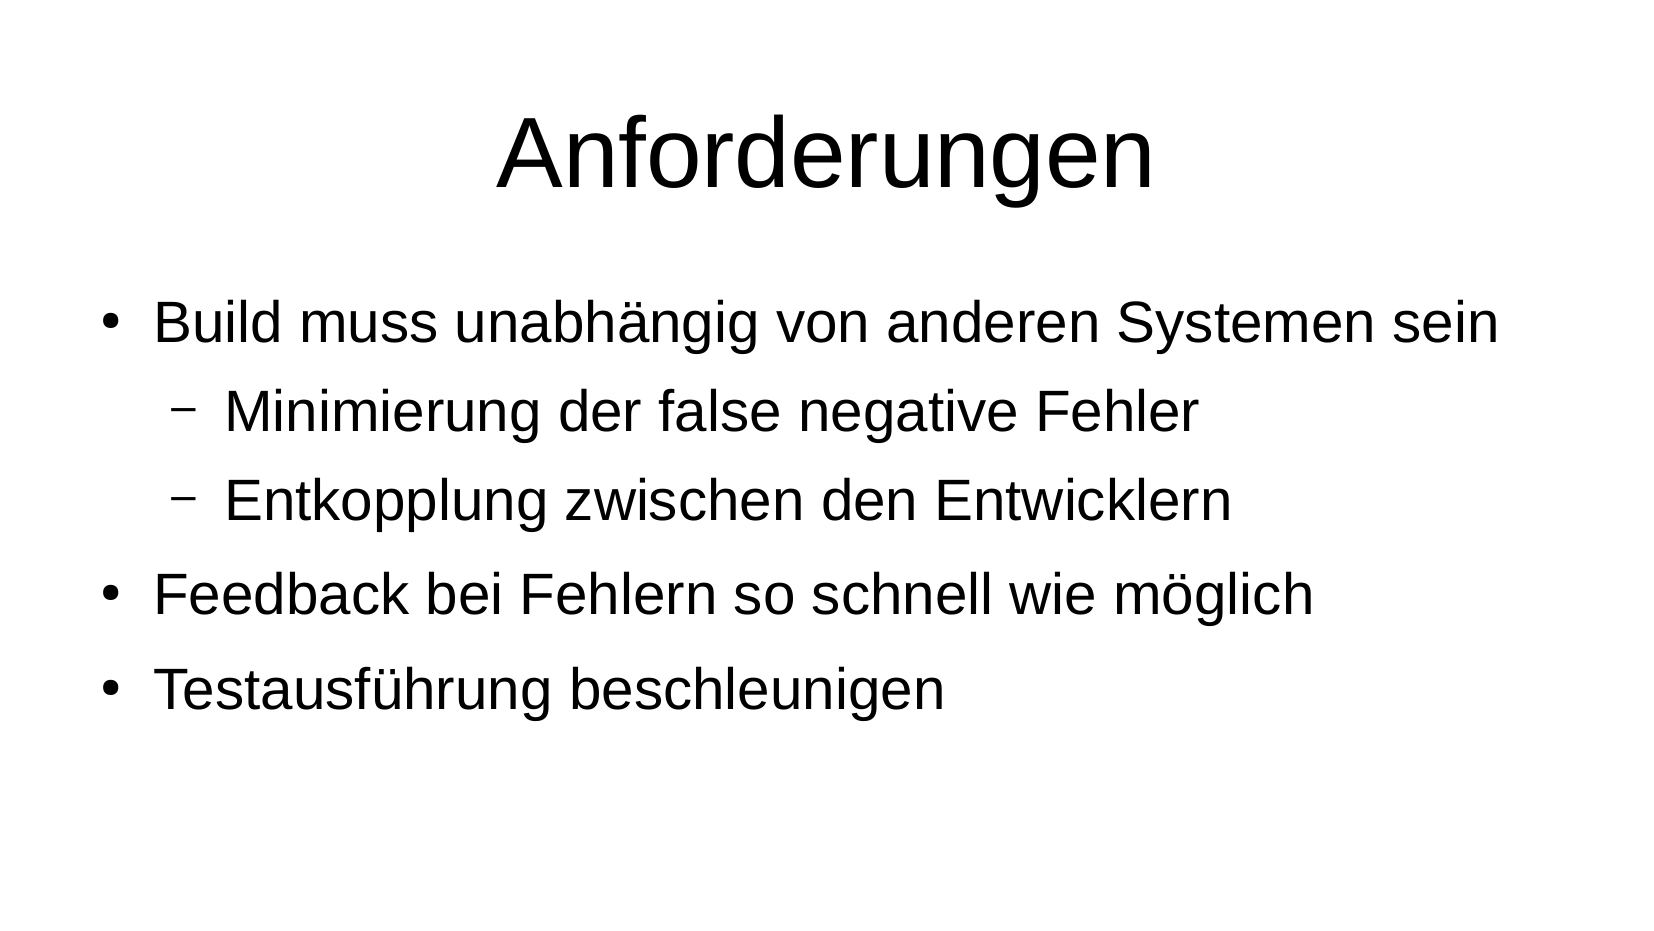

# Anforderungen
Build muss unabhängig von anderen Systemen sein
Minimierung der false negative Fehler
Entkopplung zwischen den Entwicklern
Feedback bei Fehlern so schnell wie möglich
Testausführung beschleunigen